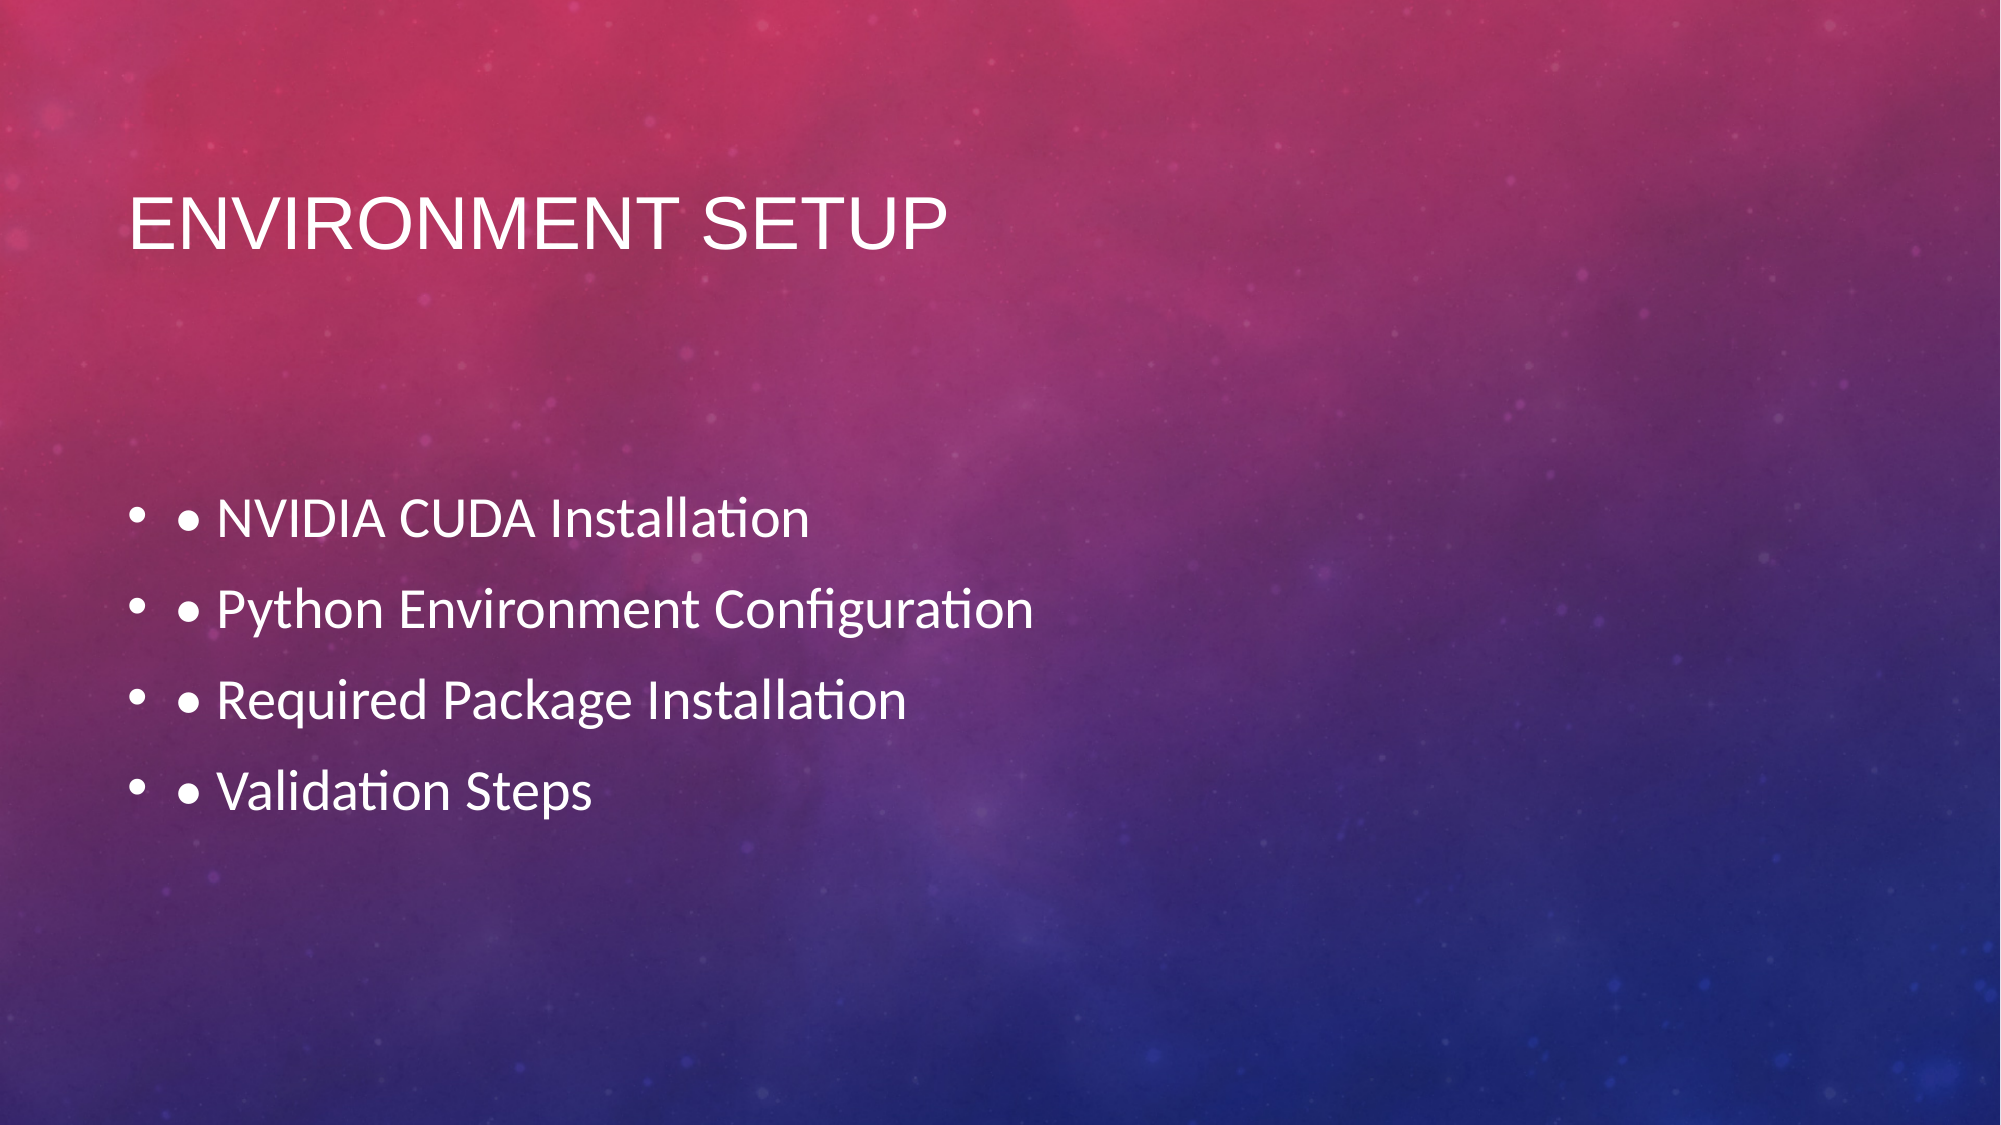

# Environment Setup
• NVIDIA CUDA Installation
• Python Environment Configuration
• Required Package Installation
• Validation Steps